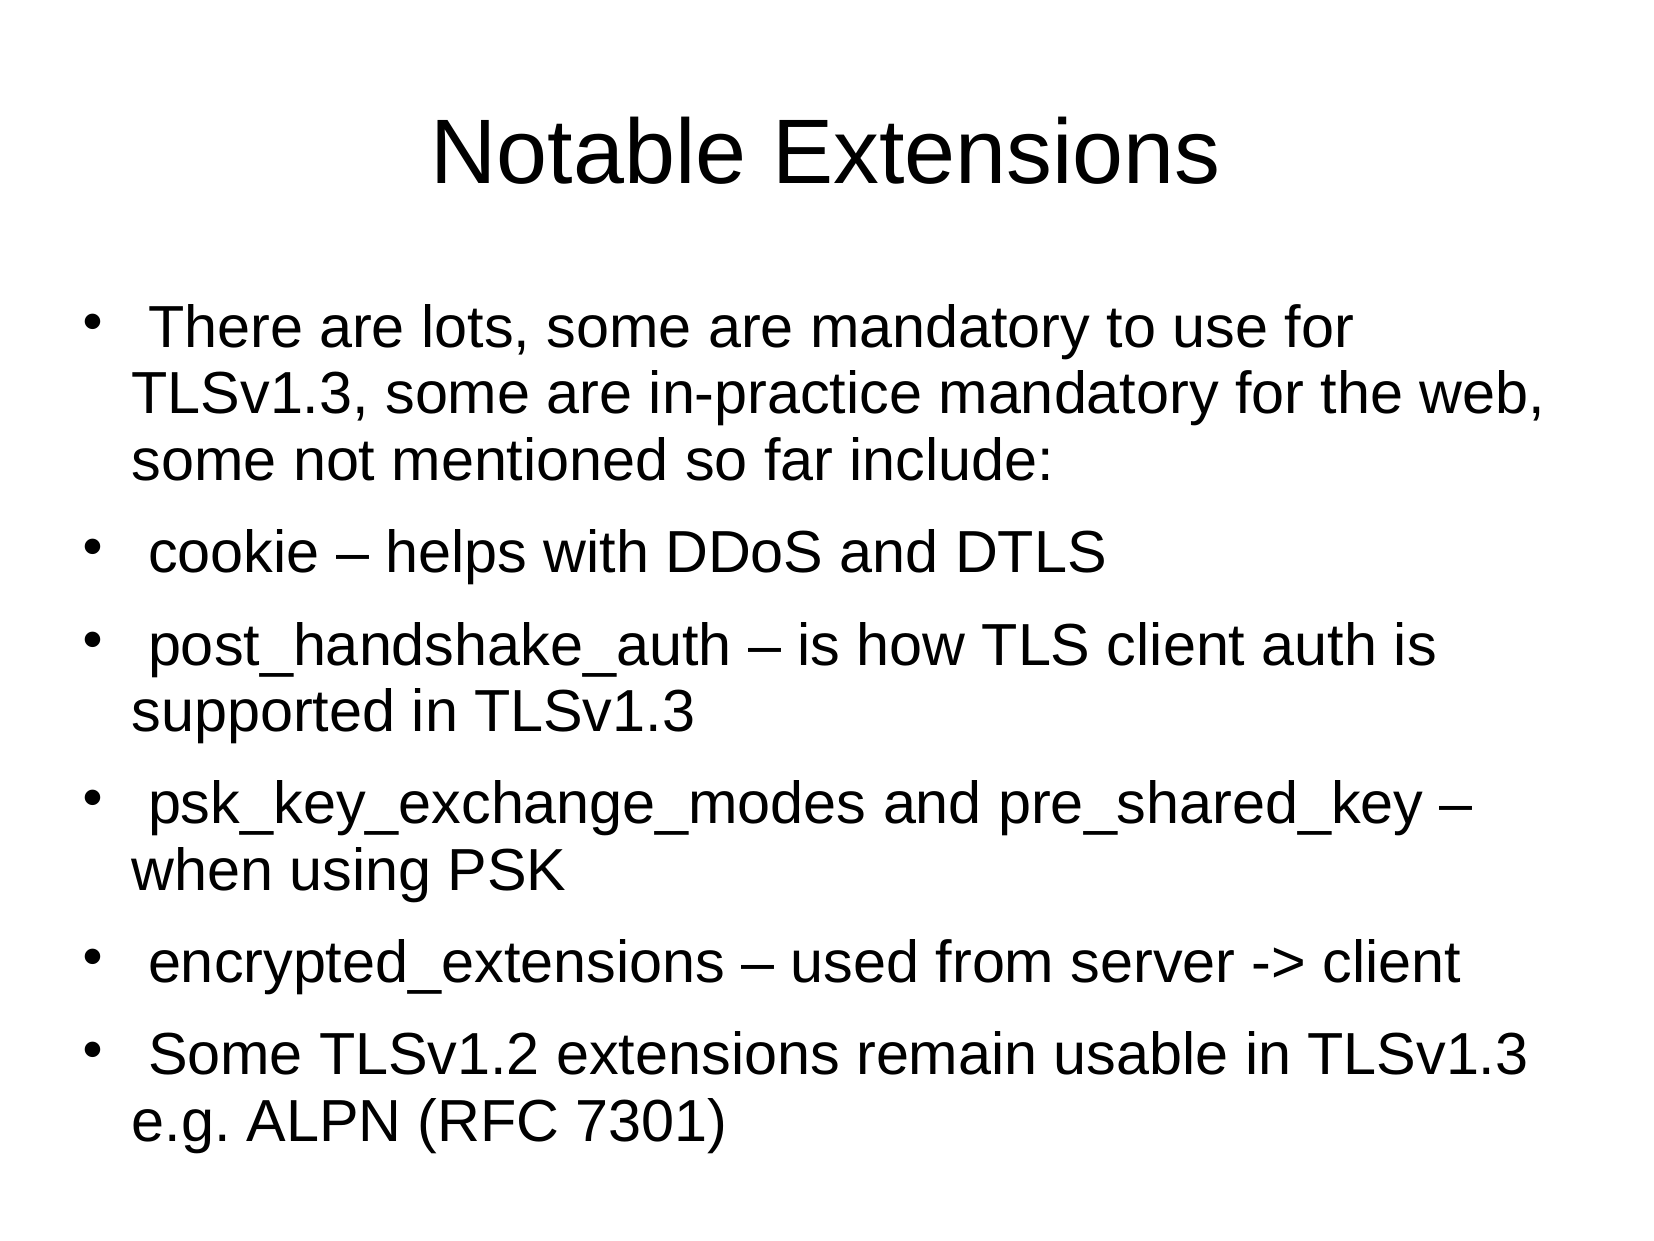

# Notable Extensions
 There are lots, some are mandatory to use for TLSv1.3, some are in-practice mandatory for the web, some not mentioned so far include:
 cookie – helps with DDoS and DTLS
 post_handshake_auth – is how TLS client auth is supported in TLSv1.3
 psk_key_exchange_modes and pre_shared_key – when using PSK
 encrypted_extensions – used from server -> client
 Some TLSv1.2 extensions remain usable in TLSv1.3 e.g. ALPN (RFC 7301)